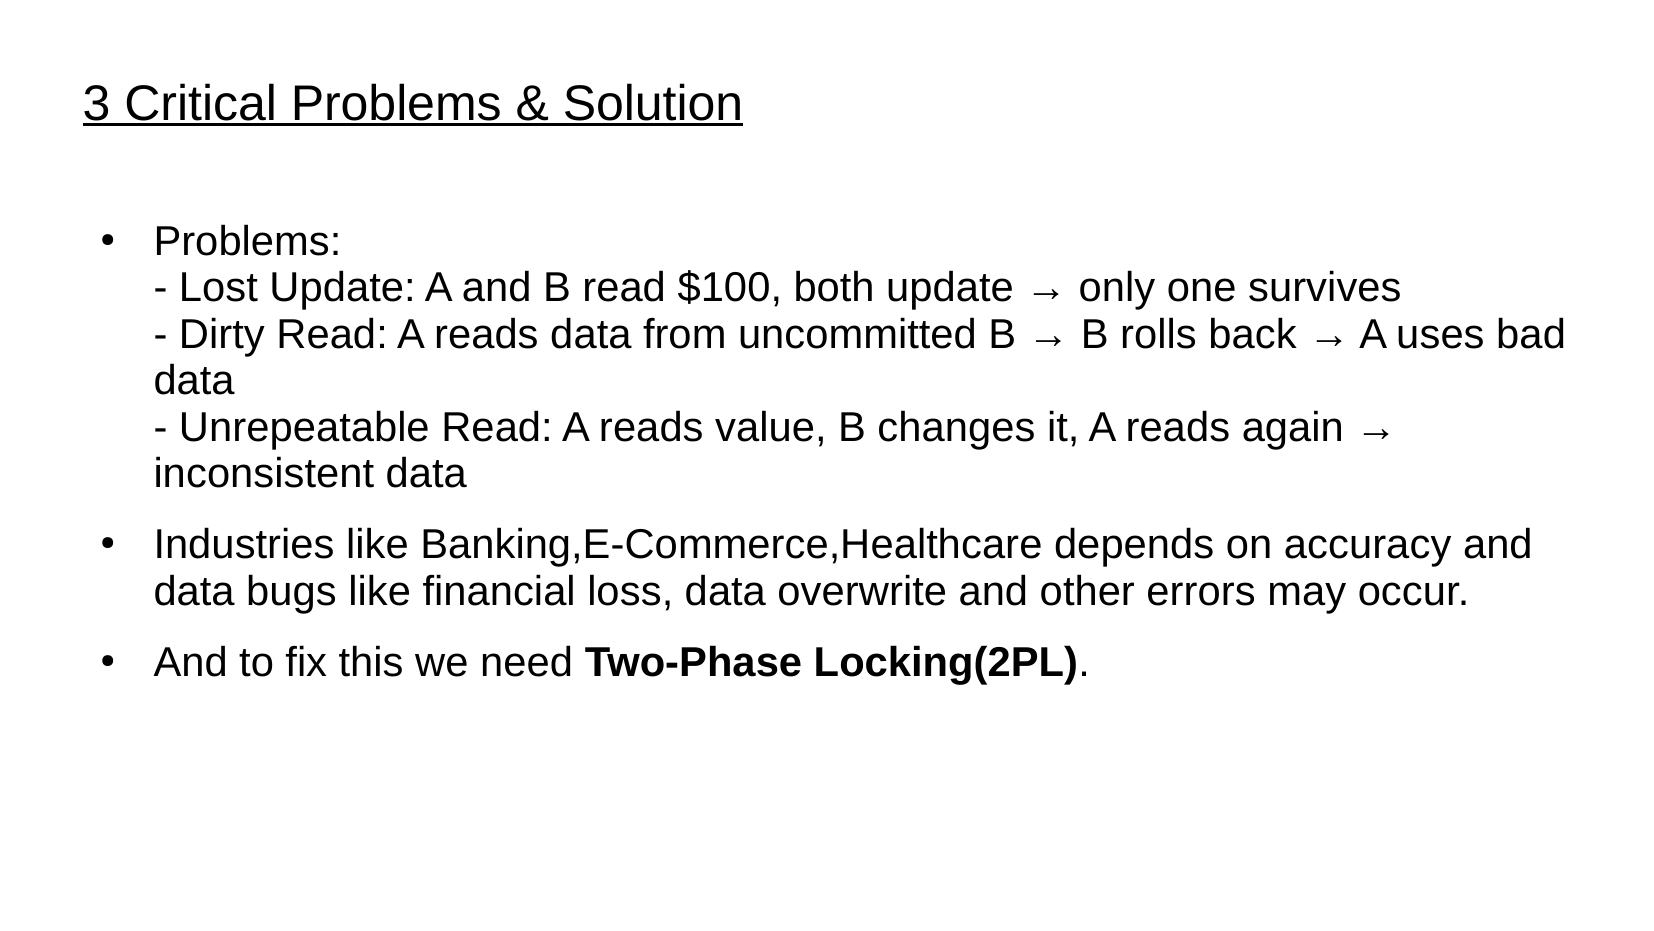

# 3 Critical Problems & Solution
Problems:
- Lost Update: A and B read $100, both update → only one survives
- Dirty Read: A reads data from uncommitted B → B rolls back → A uses bad data
- Unrepeatable Read: A reads value, B changes it, A reads again → inconsistent data
Industries like Banking,E-Commerce,Healthcare depends on accuracy and data bugs like financial loss, data overwrite and other errors may occur.
And to fix this we need Two-Phase Locking(2PL).